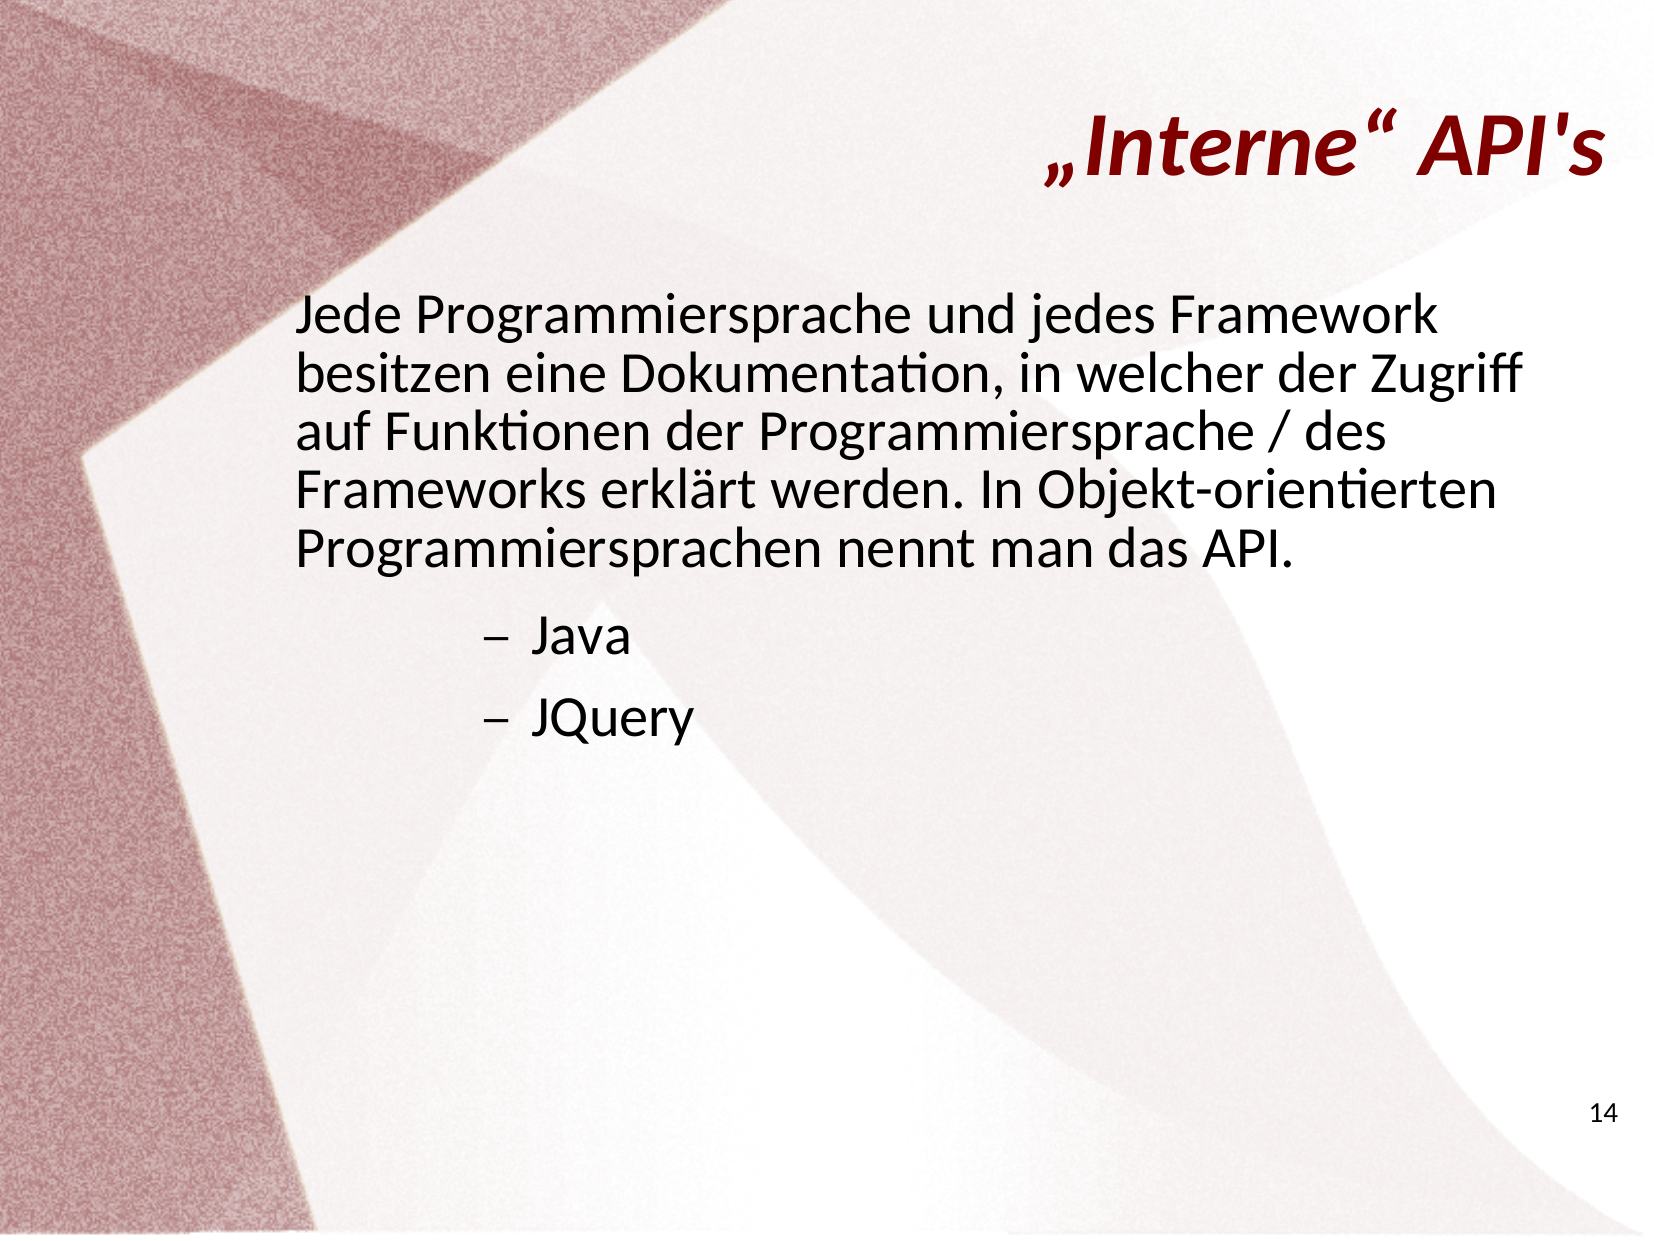

# „Interne“ API's
Jede Programmiersprache und jedes Framework besitzen eine Dokumentation, in welcher der Zugriff auf Funktionen der Programmiersprache / des Frameworks erklärt werden. In Objekt-orientierten Programmiersprachen nennt man das API.
Java
JQuery
14